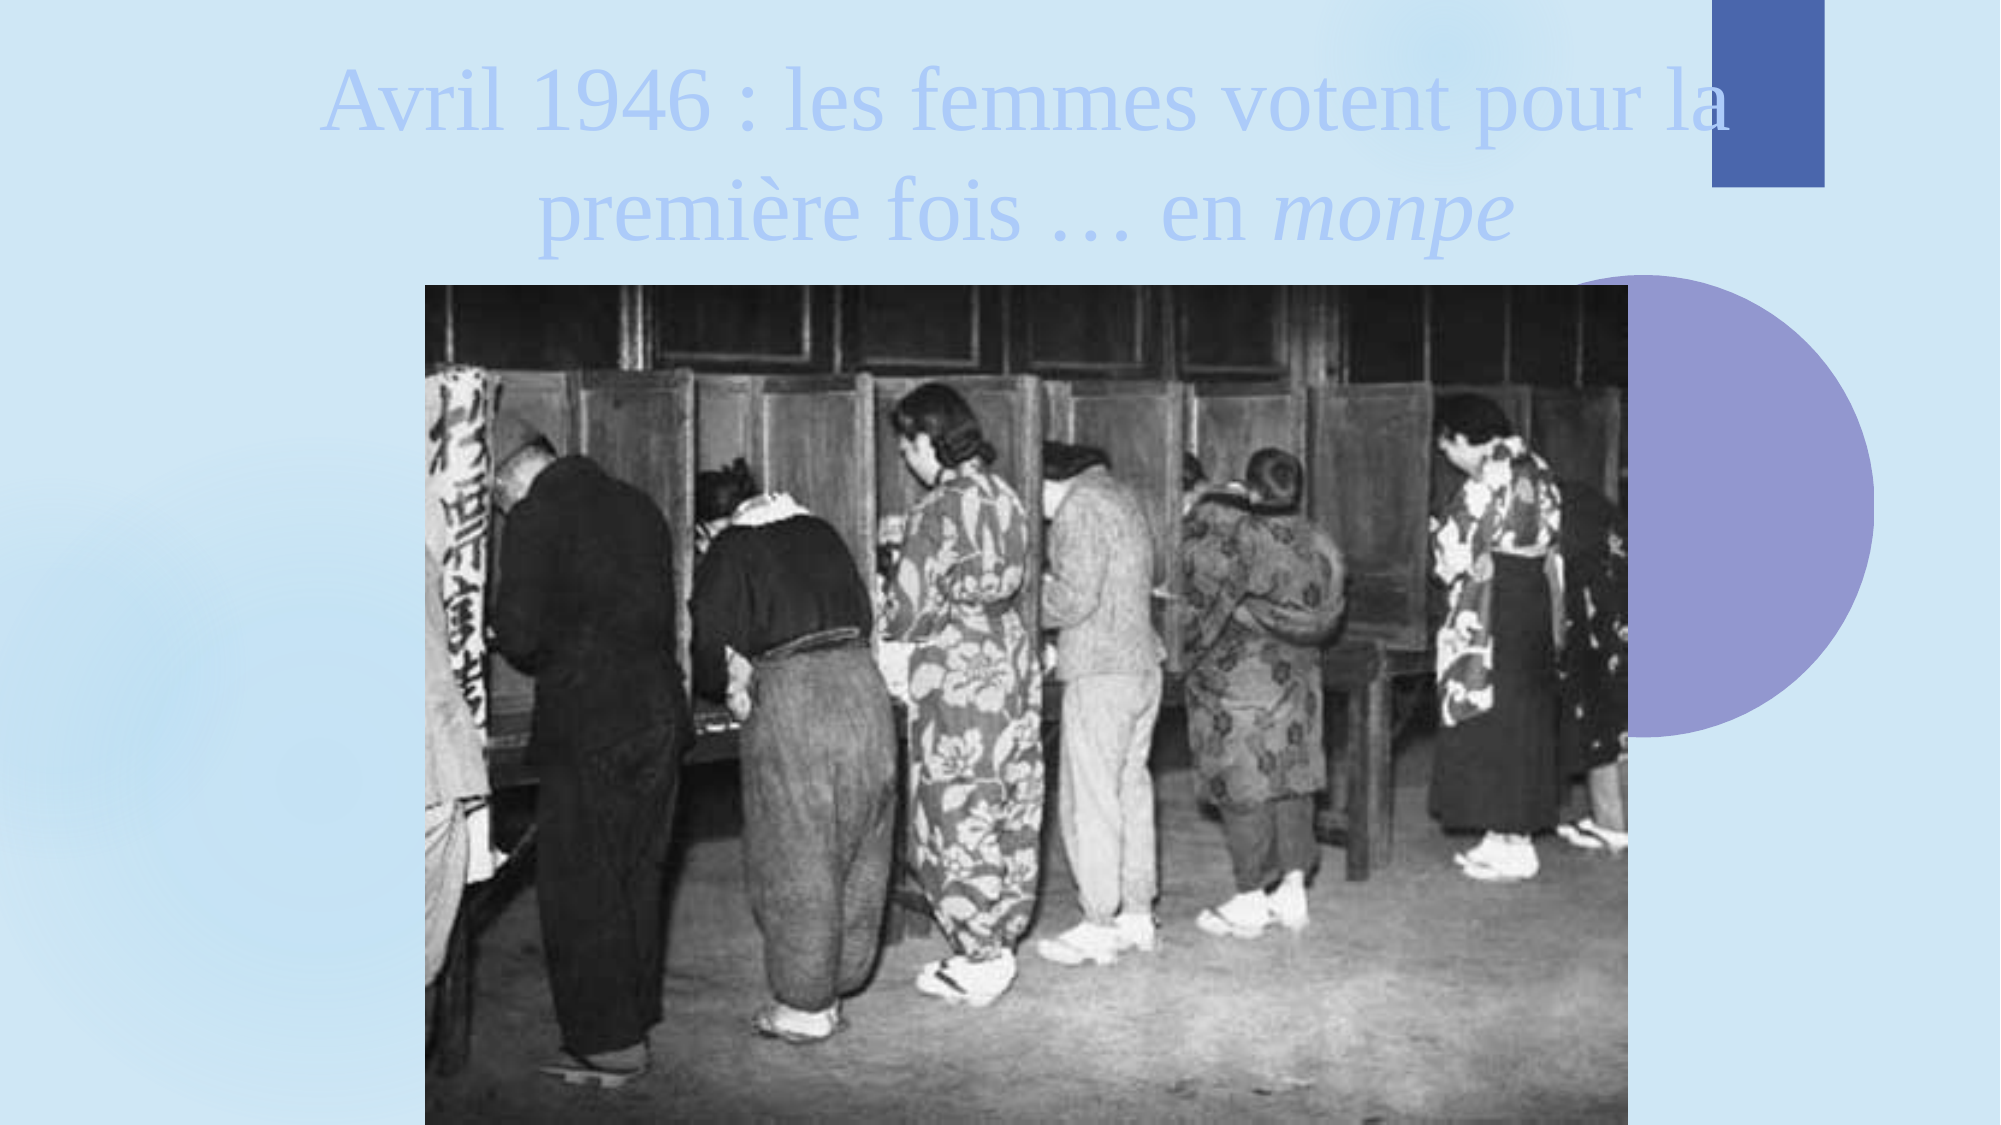

# Avril 1946 : les femmes votent pour la première fois … en monpe